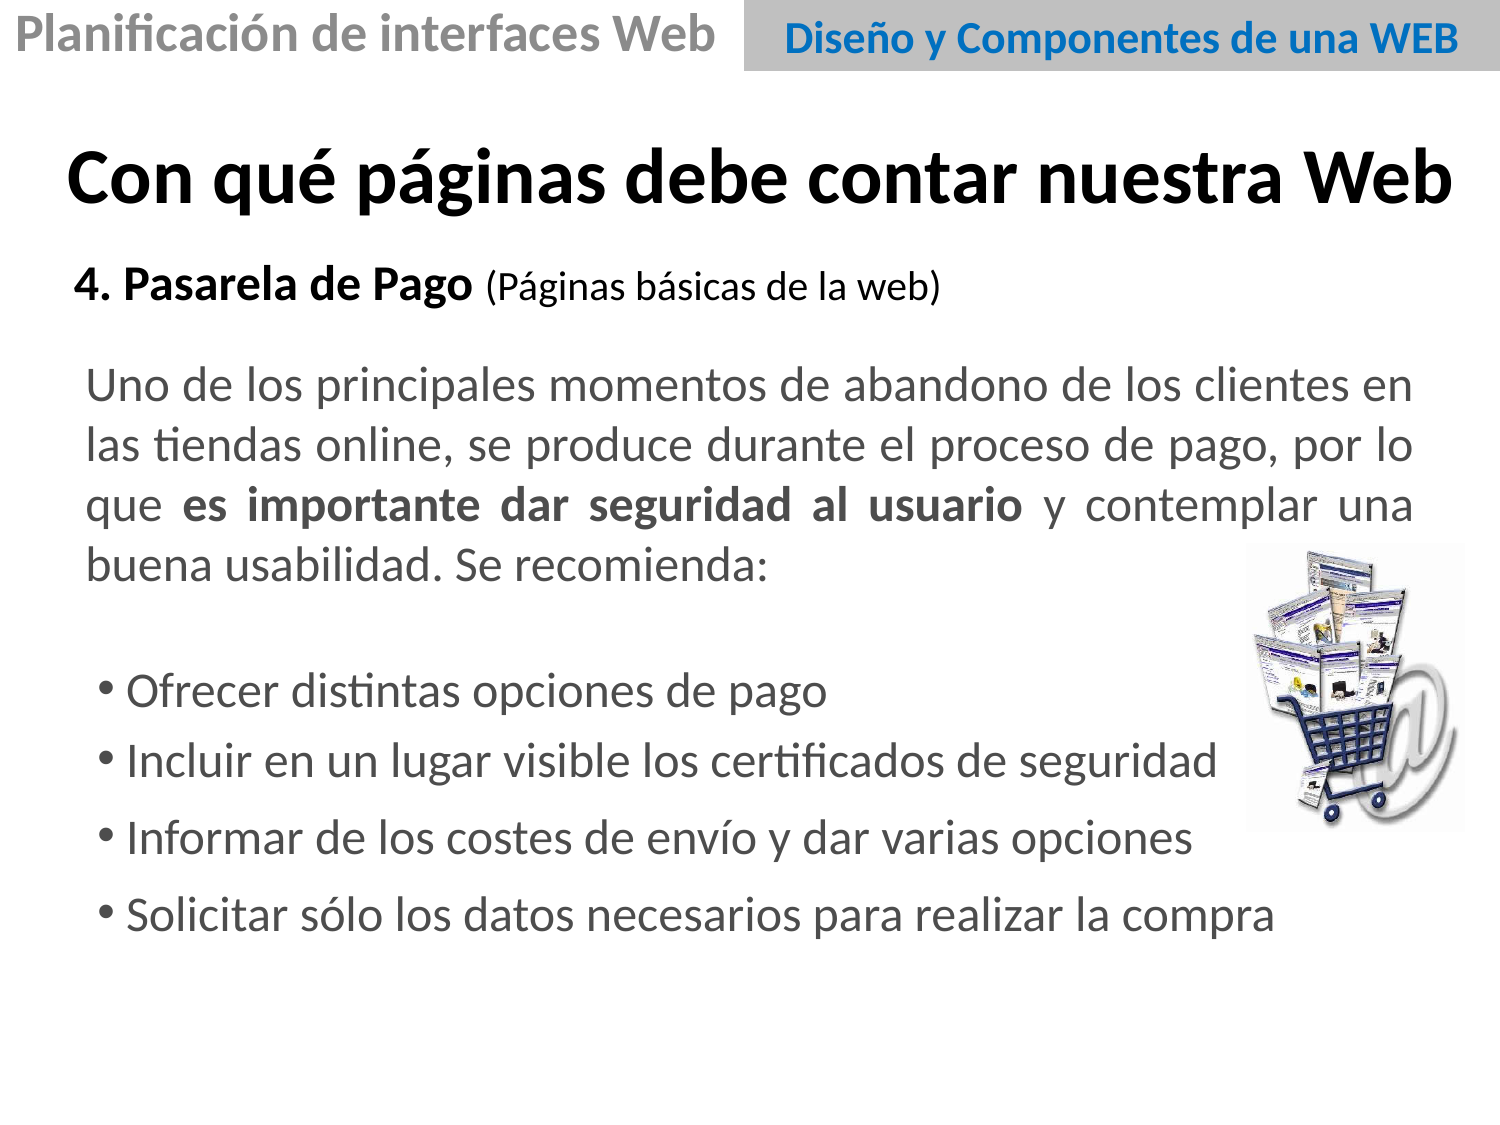

# Planificación de interfaces Web
Diseño y Componentes de una WEB
Con qué páginas debe contar nuestra Web
4. Pasarela de Pago (Páginas básicas de la web)
Uno de los principales momentos de abandono de los clientes en las tiendas online, se produce durante el proceso de pago, por lo que es importante dar seguridad al usuario y contemplar una buena usabilidad. Se recomienda:
 Ofrecer distintas opciones de pago
 Incluir en un lugar visible los certificados de seguridad
 Informar de los costes de envío y dar varias opciones
 Solicitar sólo los datos necesarios para realizar la compra